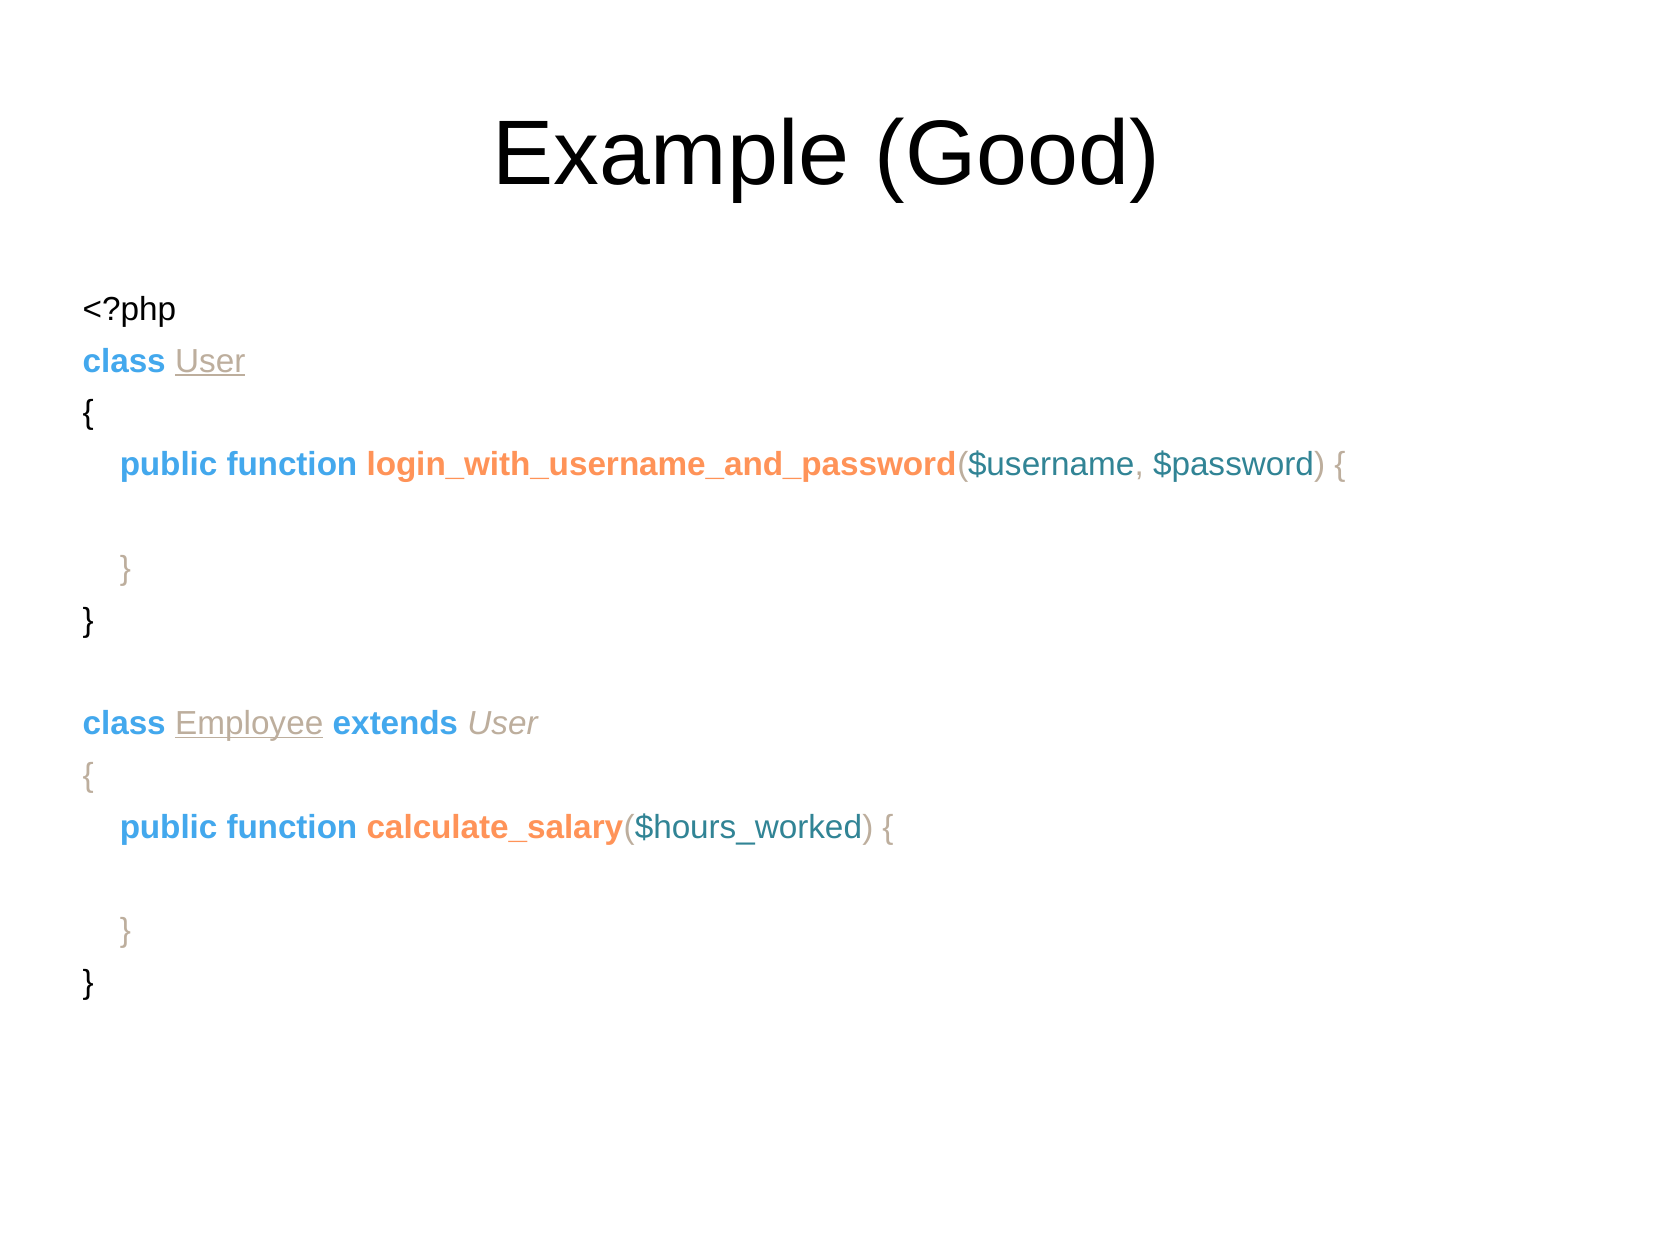

# Example (Good)
<?php
class User
{
 public function login_with_username_and_password($username, $password) {
 }
}
class Employee extends User
{
 public function calculate_salary($hours_worked) {
 }
}